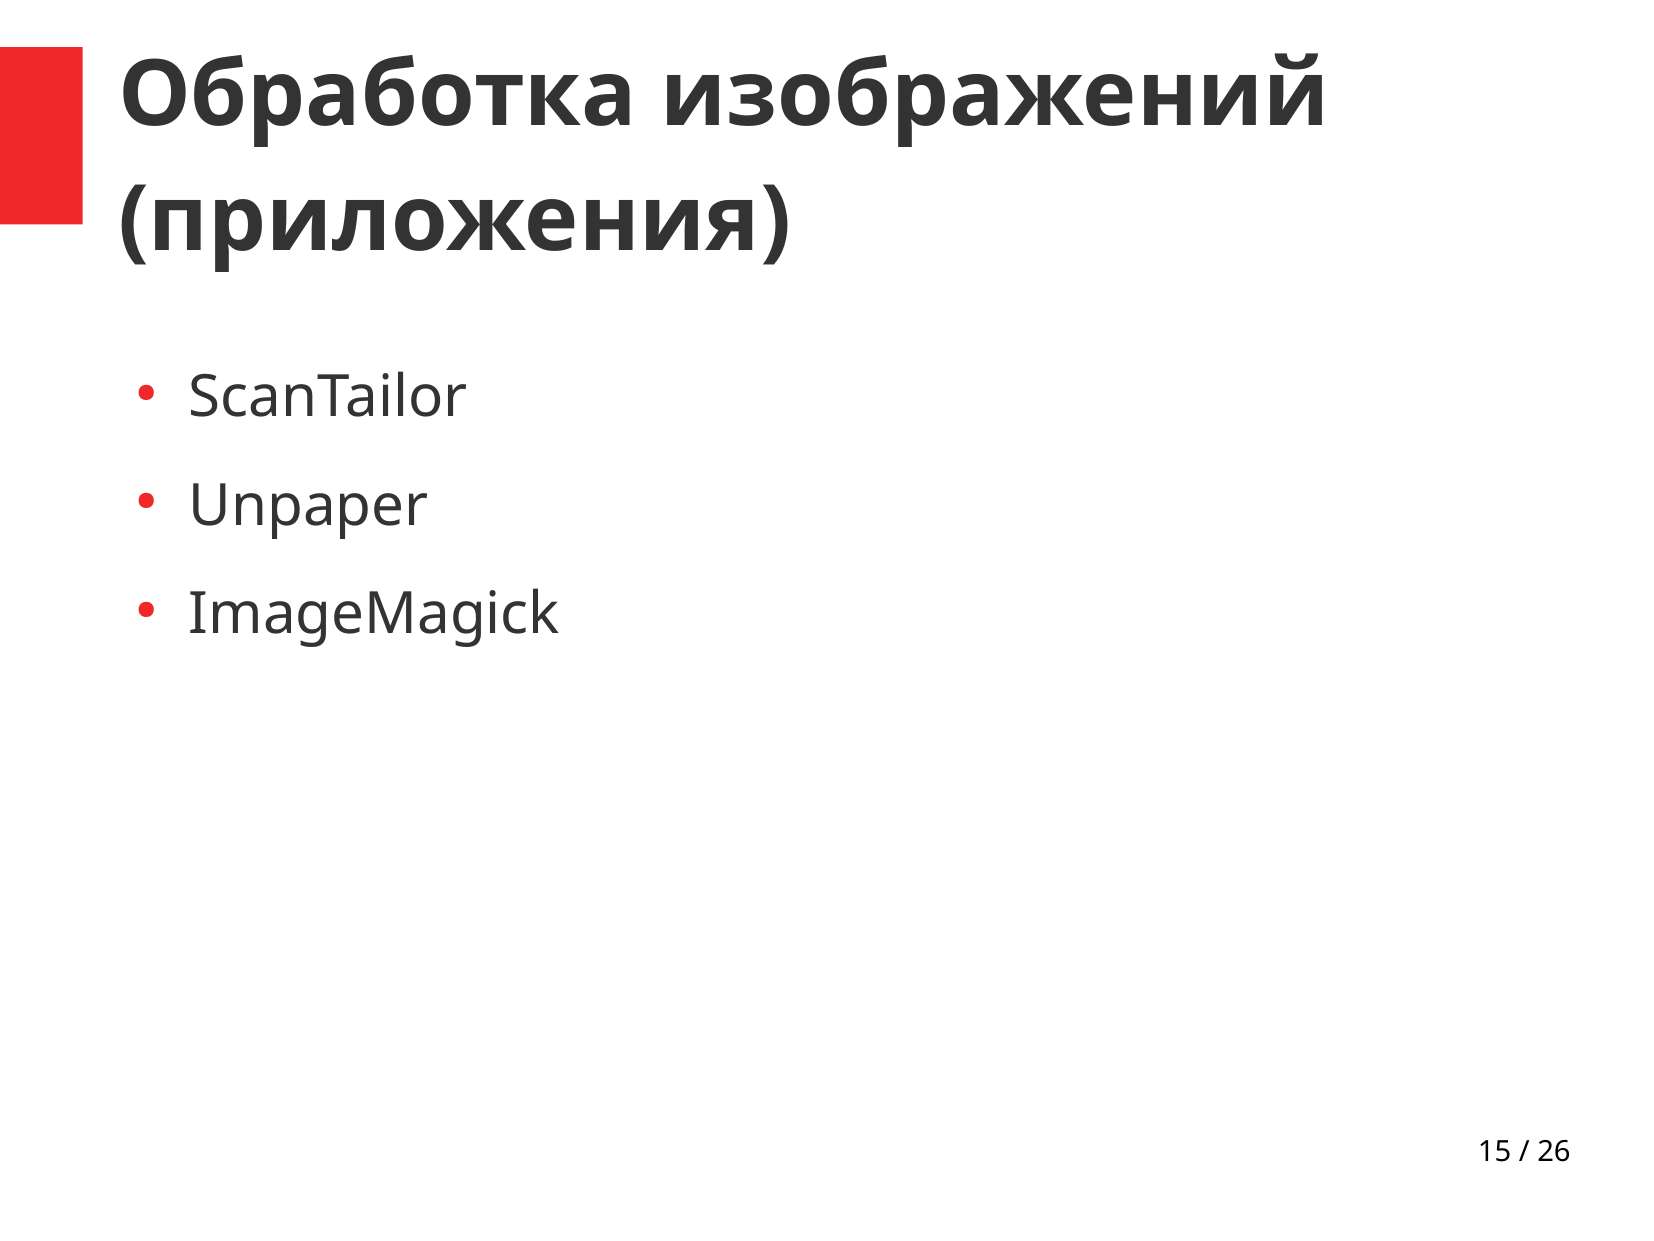

# Обработка изображений (приложения)
ScanTailor
Unpaper
ImageMagick
15